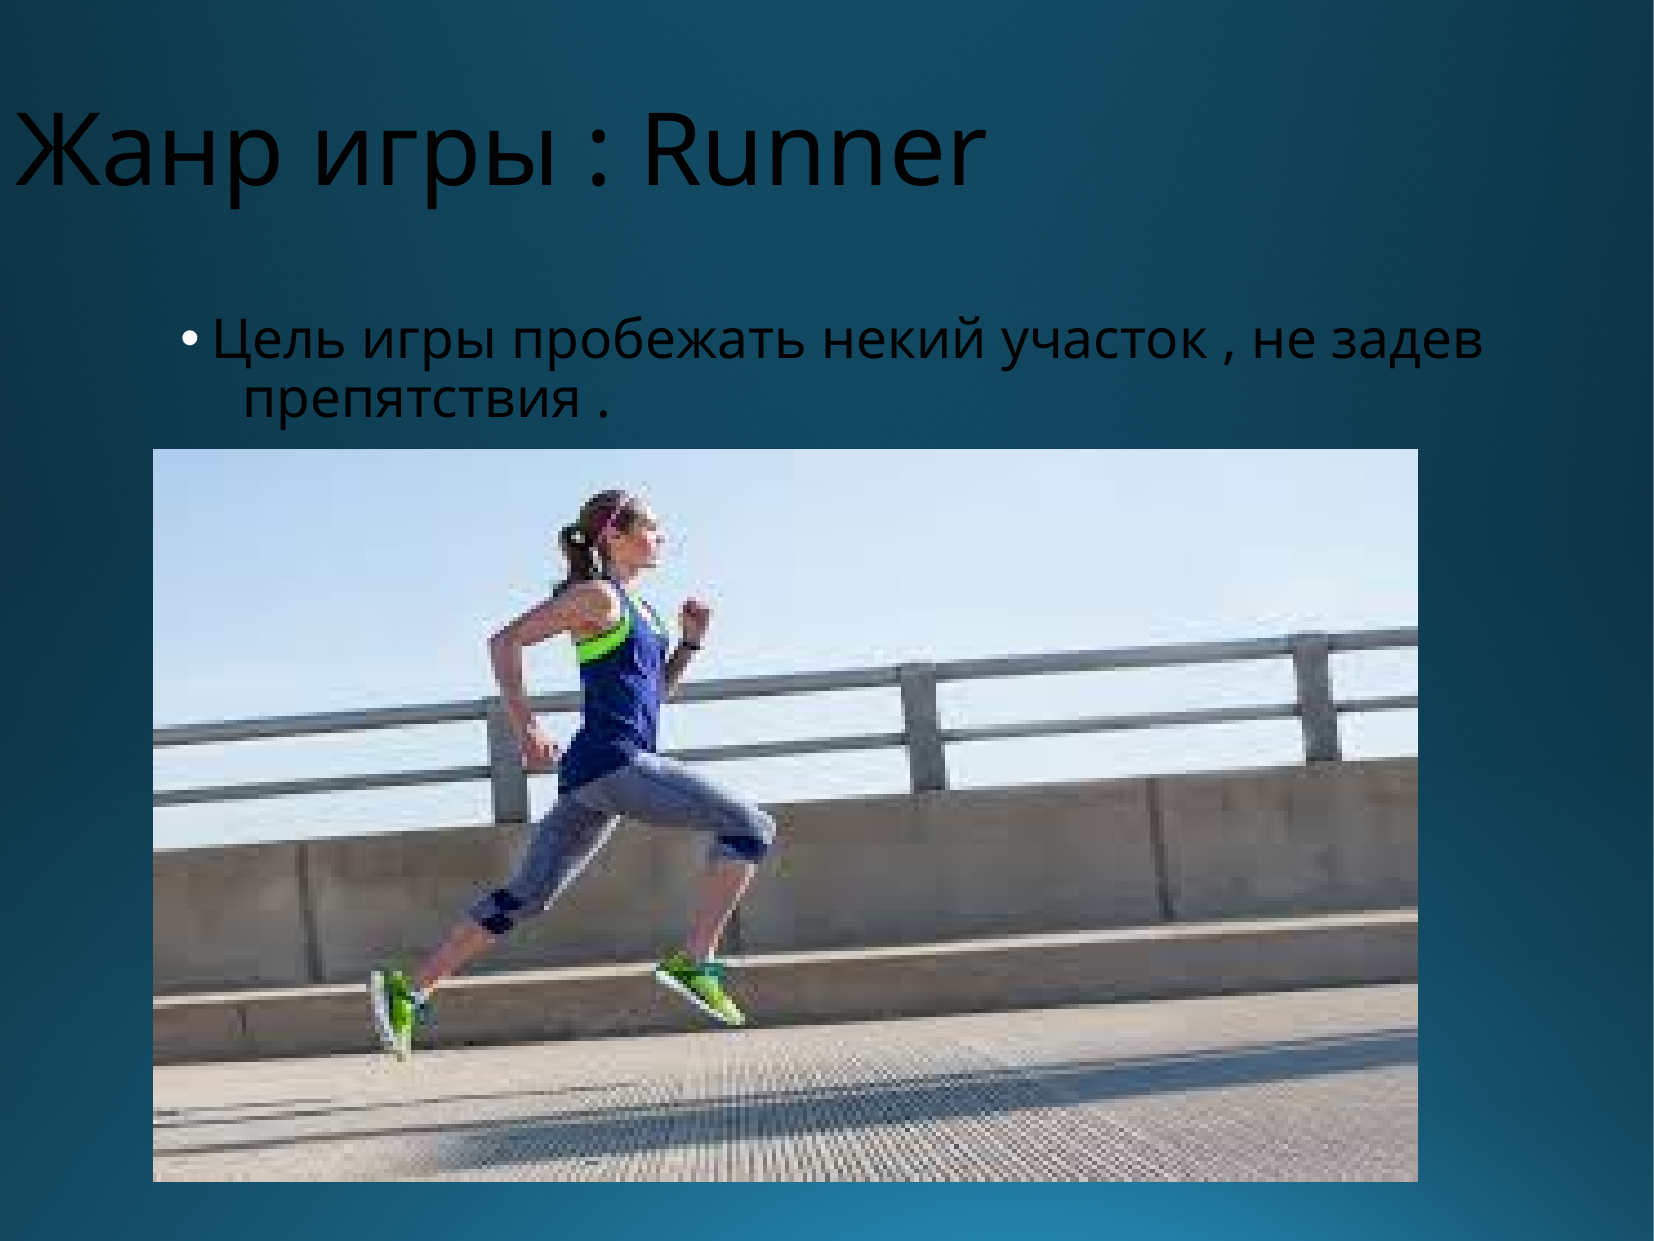

# Жанр игры : Runner
Цель игры пробежать некий участок , не задев препятствия .